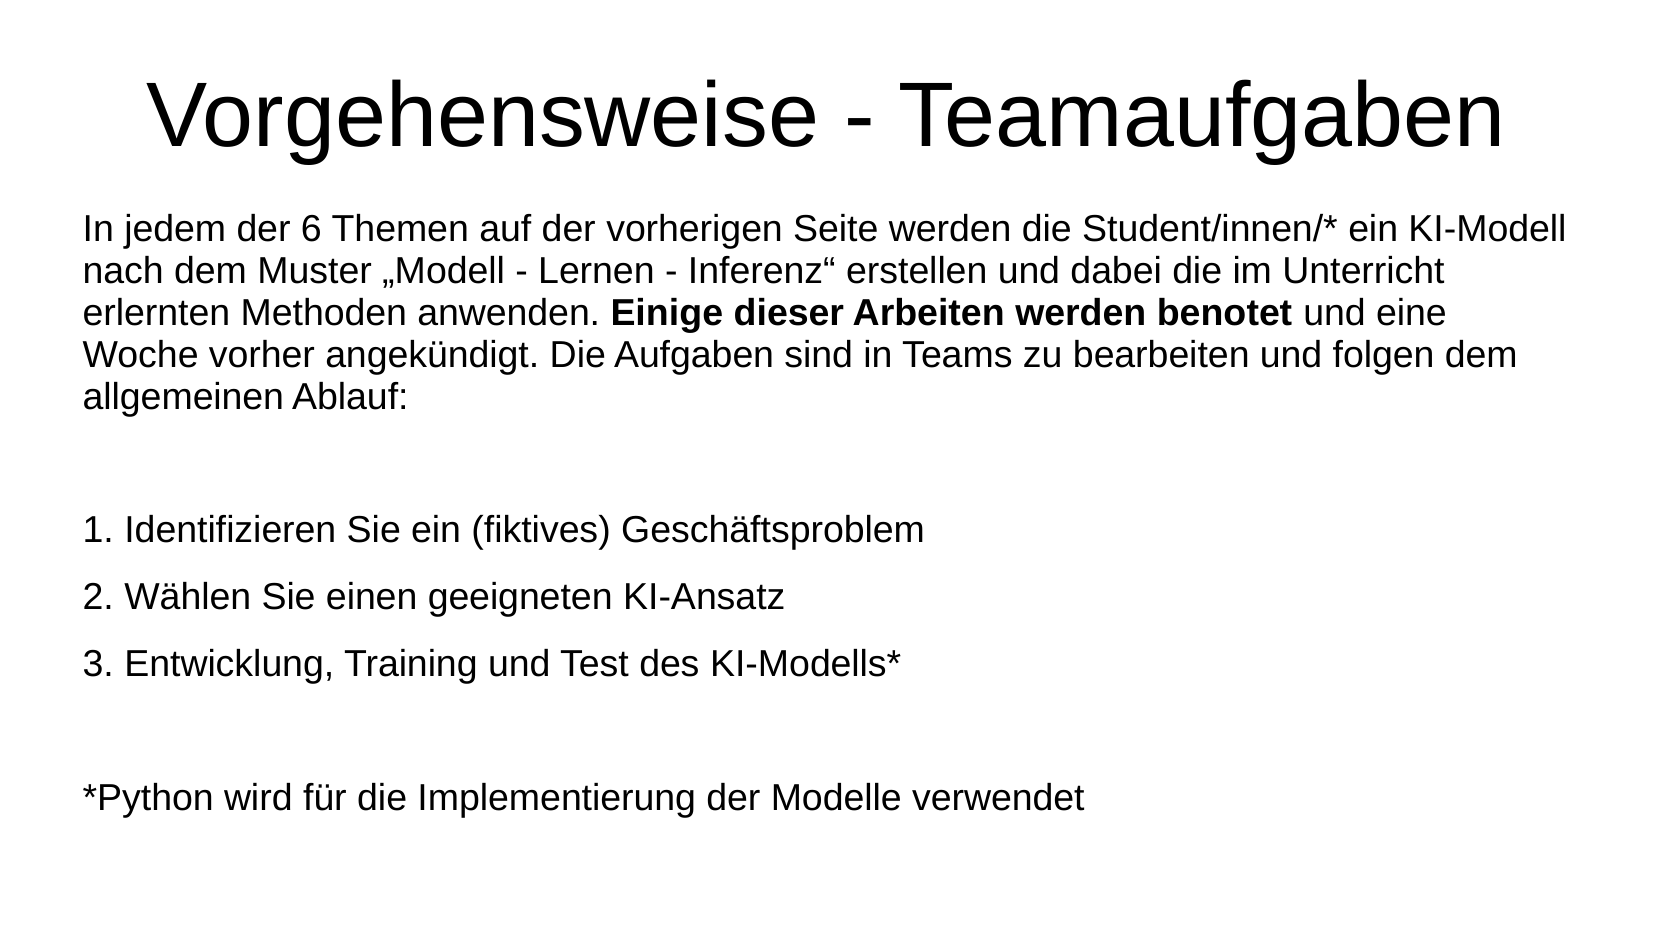

# Vorgehensweise - Teamaufgaben
In jedem der 6 Themen auf der vorherigen Seite werden die Student/innen/* ein KI-Modell nach dem Muster „Modell - Lernen - Inferenz“ erstellen und dabei die im Unterricht erlernten Methoden anwenden. Einige dieser Arbeiten werden benotet und eine Woche vorher angekündigt. Die Aufgaben sind in Teams zu bearbeiten und folgen dem allgemeinen Ablauf:
1. Identifizieren Sie ein (fiktives) Geschäftsproblem
2. Wählen Sie einen geeigneten KI-Ansatz
3. Entwicklung, Training und Test des KI-Modells*
*Python wird für die Implementierung der Modelle verwendet